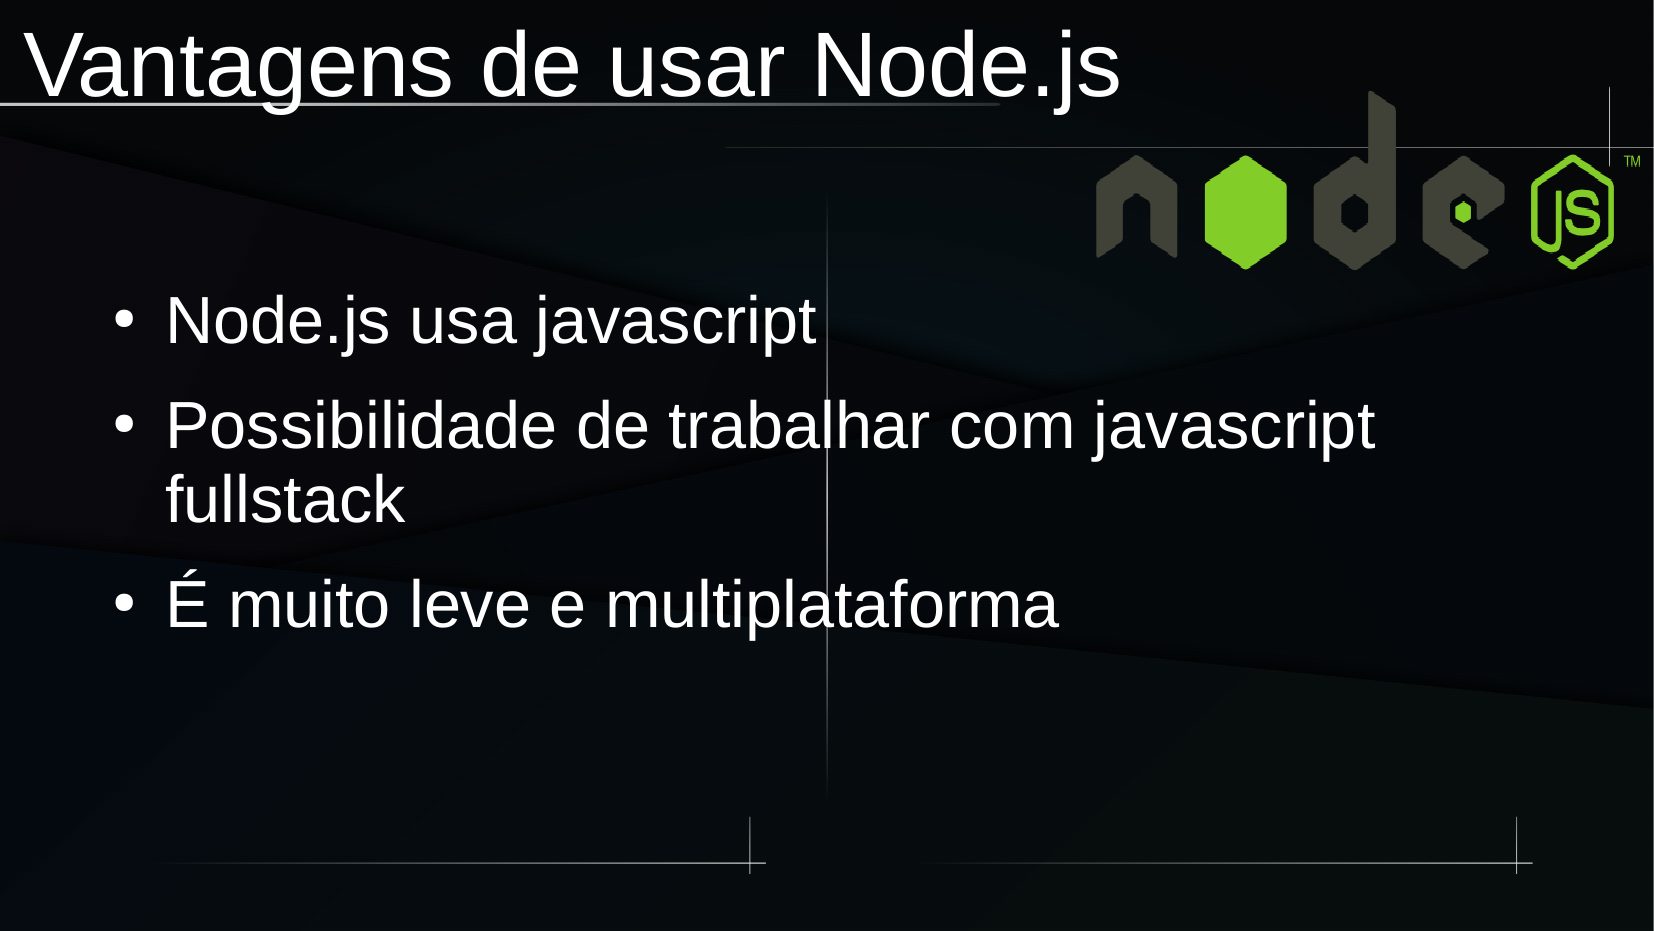

# Vantagens de usar Node.js
Node.js usa javascript
Possibilidade de trabalhar com javascript fullstack
É muito leve e multiplataforma